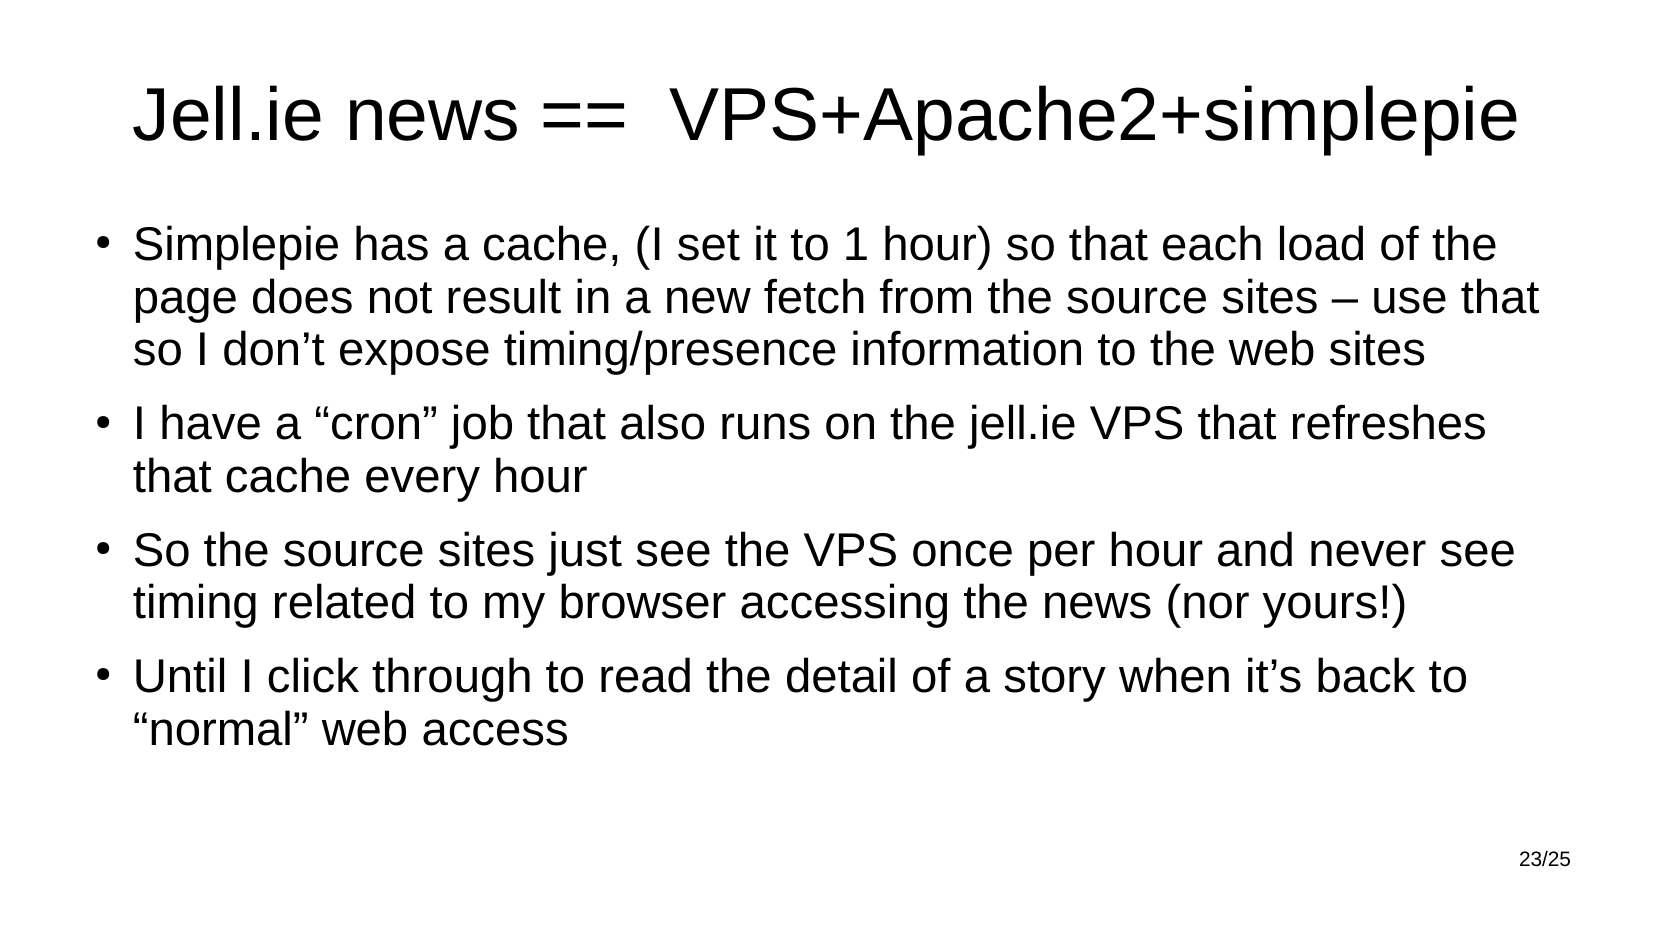

# Jell.ie news == VPS+Apache2+simplepie
Simplepie has a cache, (I set it to 1 hour) so that each load of the page does not result in a new fetch from the source sites – use that so I don’t expose timing/presence information to the web sites
I have a “cron” job that also runs on the jell.ie VPS that refreshes that cache every hour
So the source sites just see the VPS once per hour and never see timing related to my browser accessing the news (nor yours!)
Until I click through to read the detail of a story when it’s back to “normal” web access
23